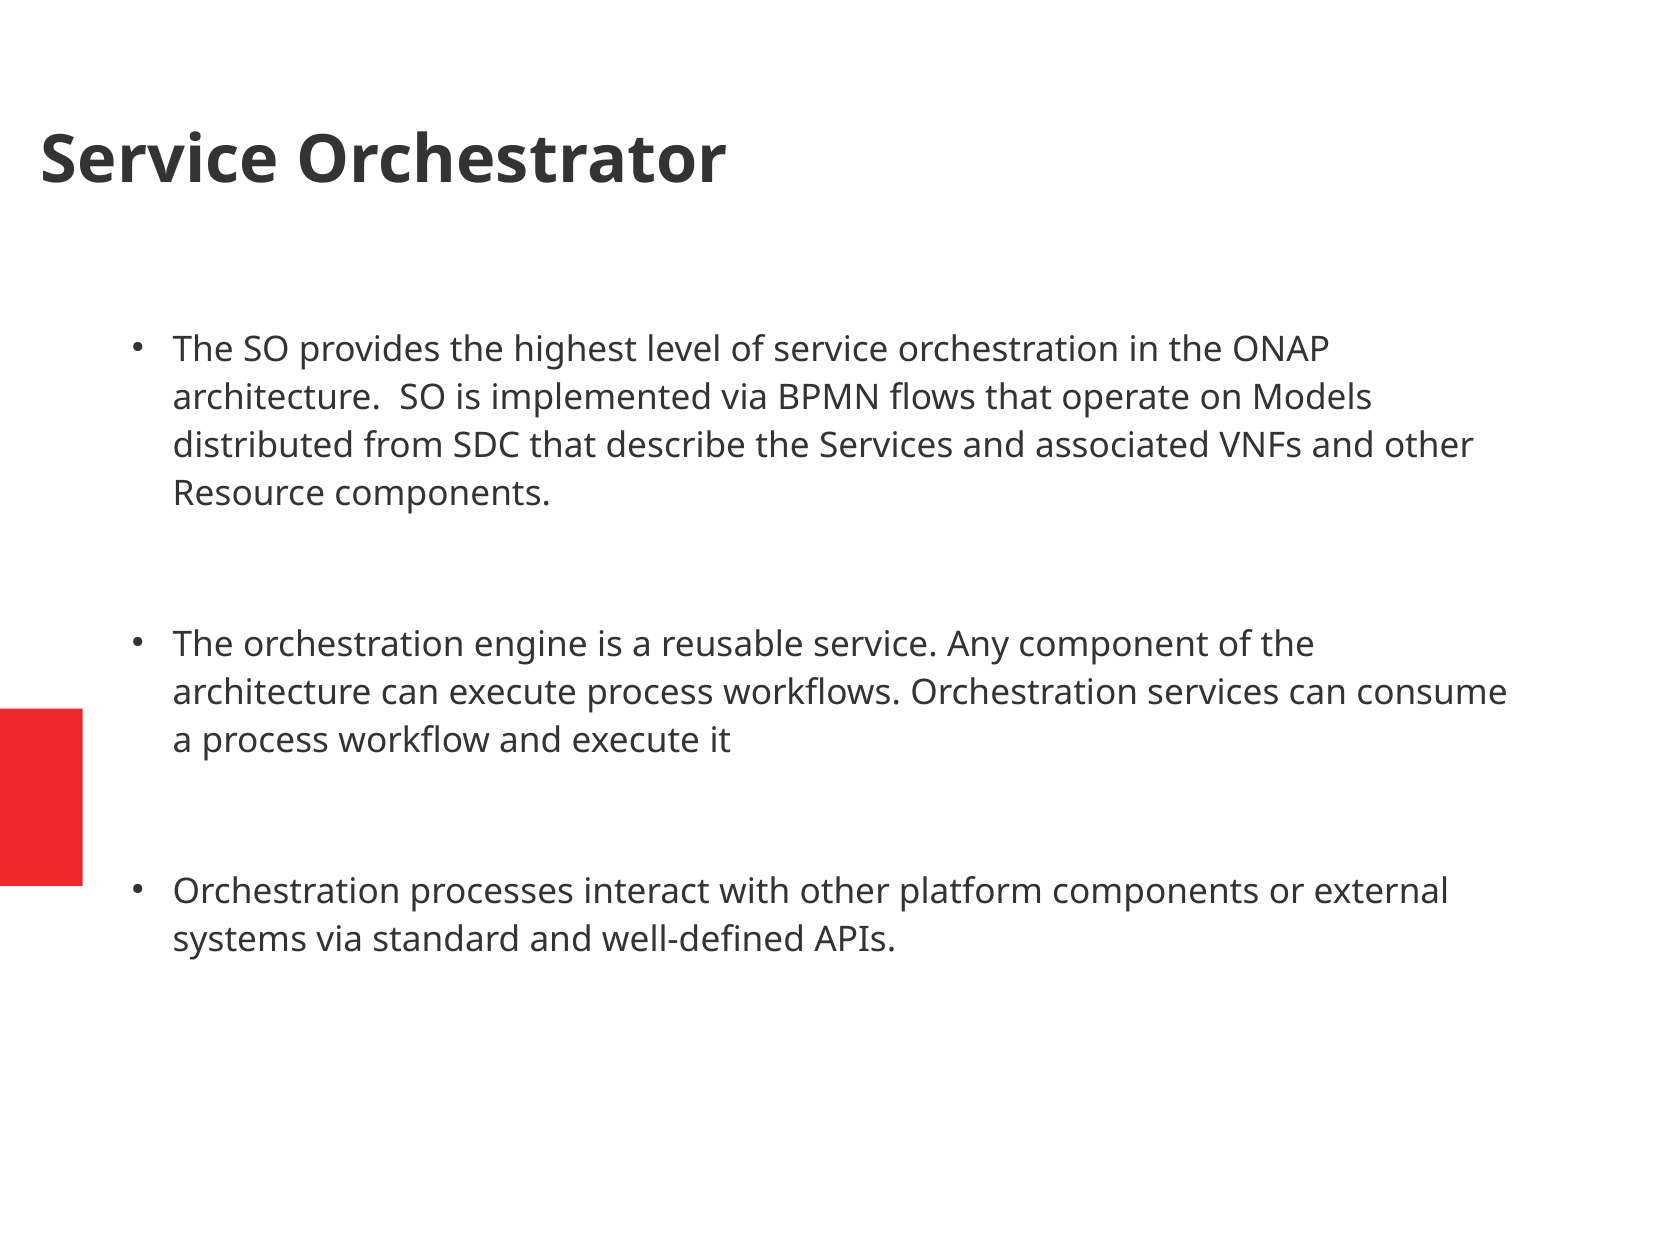

Service Orchestrator
The SO provides the highest level of service orchestration in the ONAP architecture. SO is implemented via BPMN flows that operate on Models distributed from SDC that describe the Services and associated VNFs and other Resource components.
The orchestration engine is a reusable service. Any component of the architecture can execute process workflows. Orchestration services can consume a process workflow and execute it
Orchestration processes interact with other platform components or external systems via standard and well-defined APIs.
#